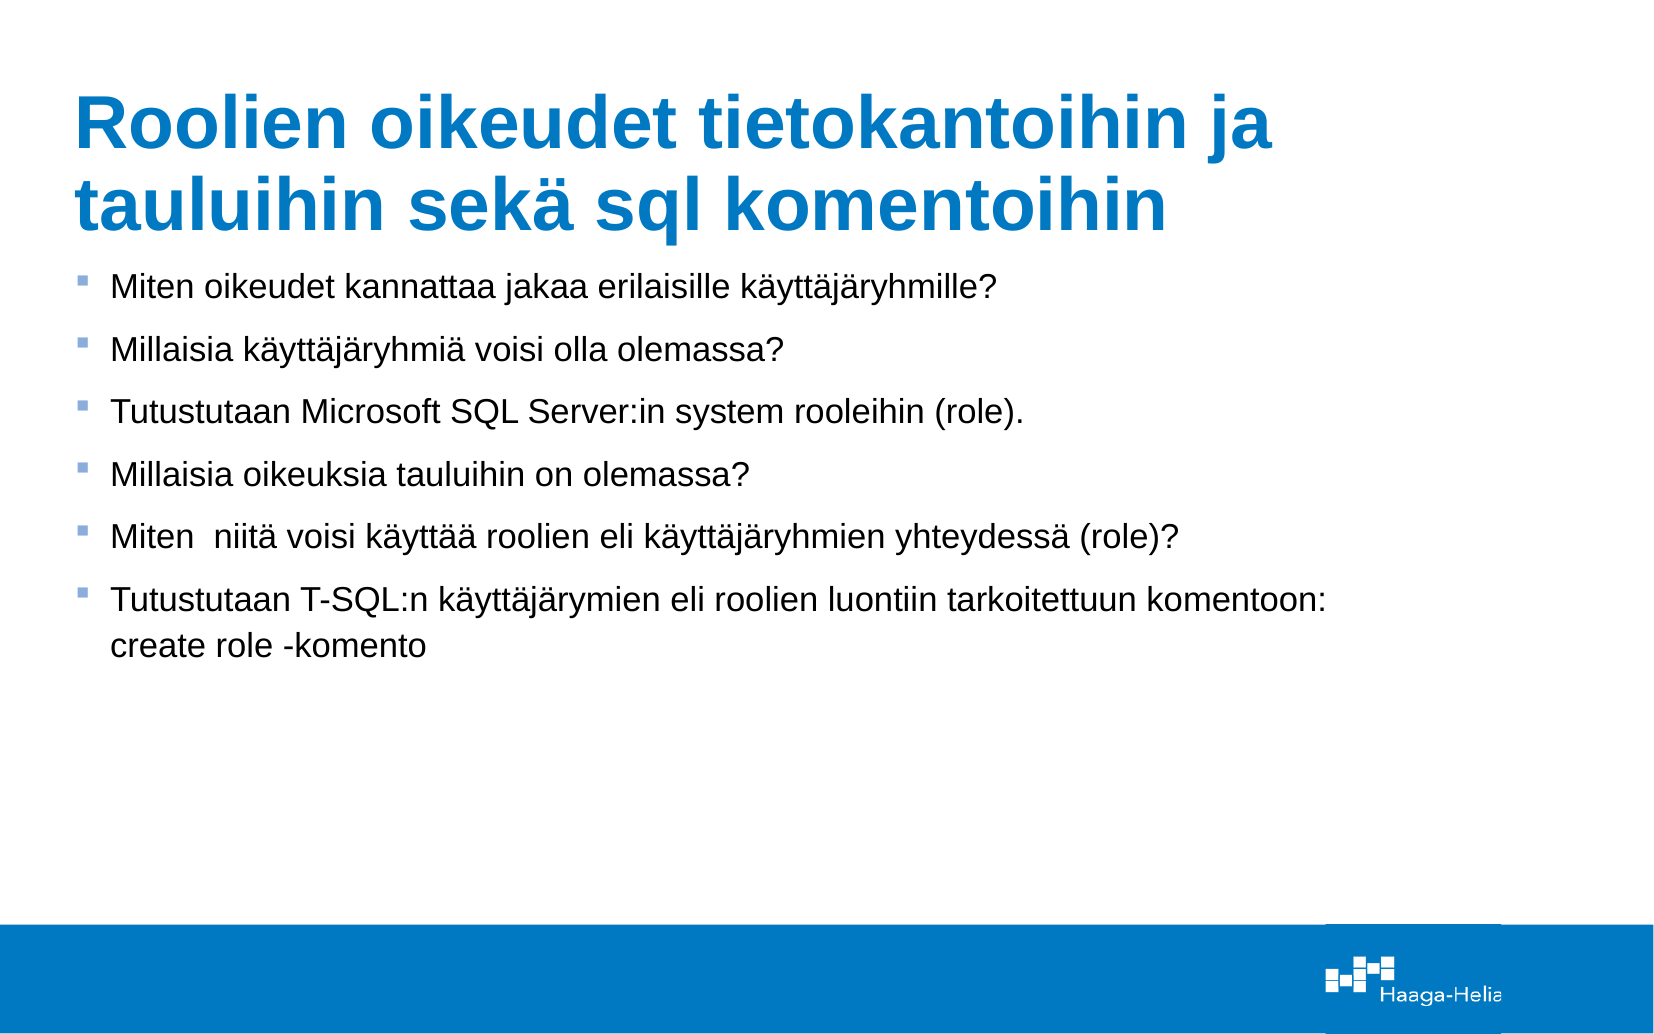

Roolien oikeudet tietokantoihin ja tauluihin sekä sql komentoihin
# Miten oikeudet kannattaa jakaa erilaisille käyttäjäryhmille?
Millaisia käyttäjäryhmiä voisi olla olemassa?
Tutustutaan Microsoft SQL Server:in system rooleihin (role).
Millaisia oikeuksia tauluihin on olemassa?
Miten niitä voisi käyttää roolien eli käyttäjäryhmien yhteydessä (role)?
Tutustutaan T-SQL:n käyttäjärymien eli roolien luontiin tarkoitettuun komentoon:
create role -komento